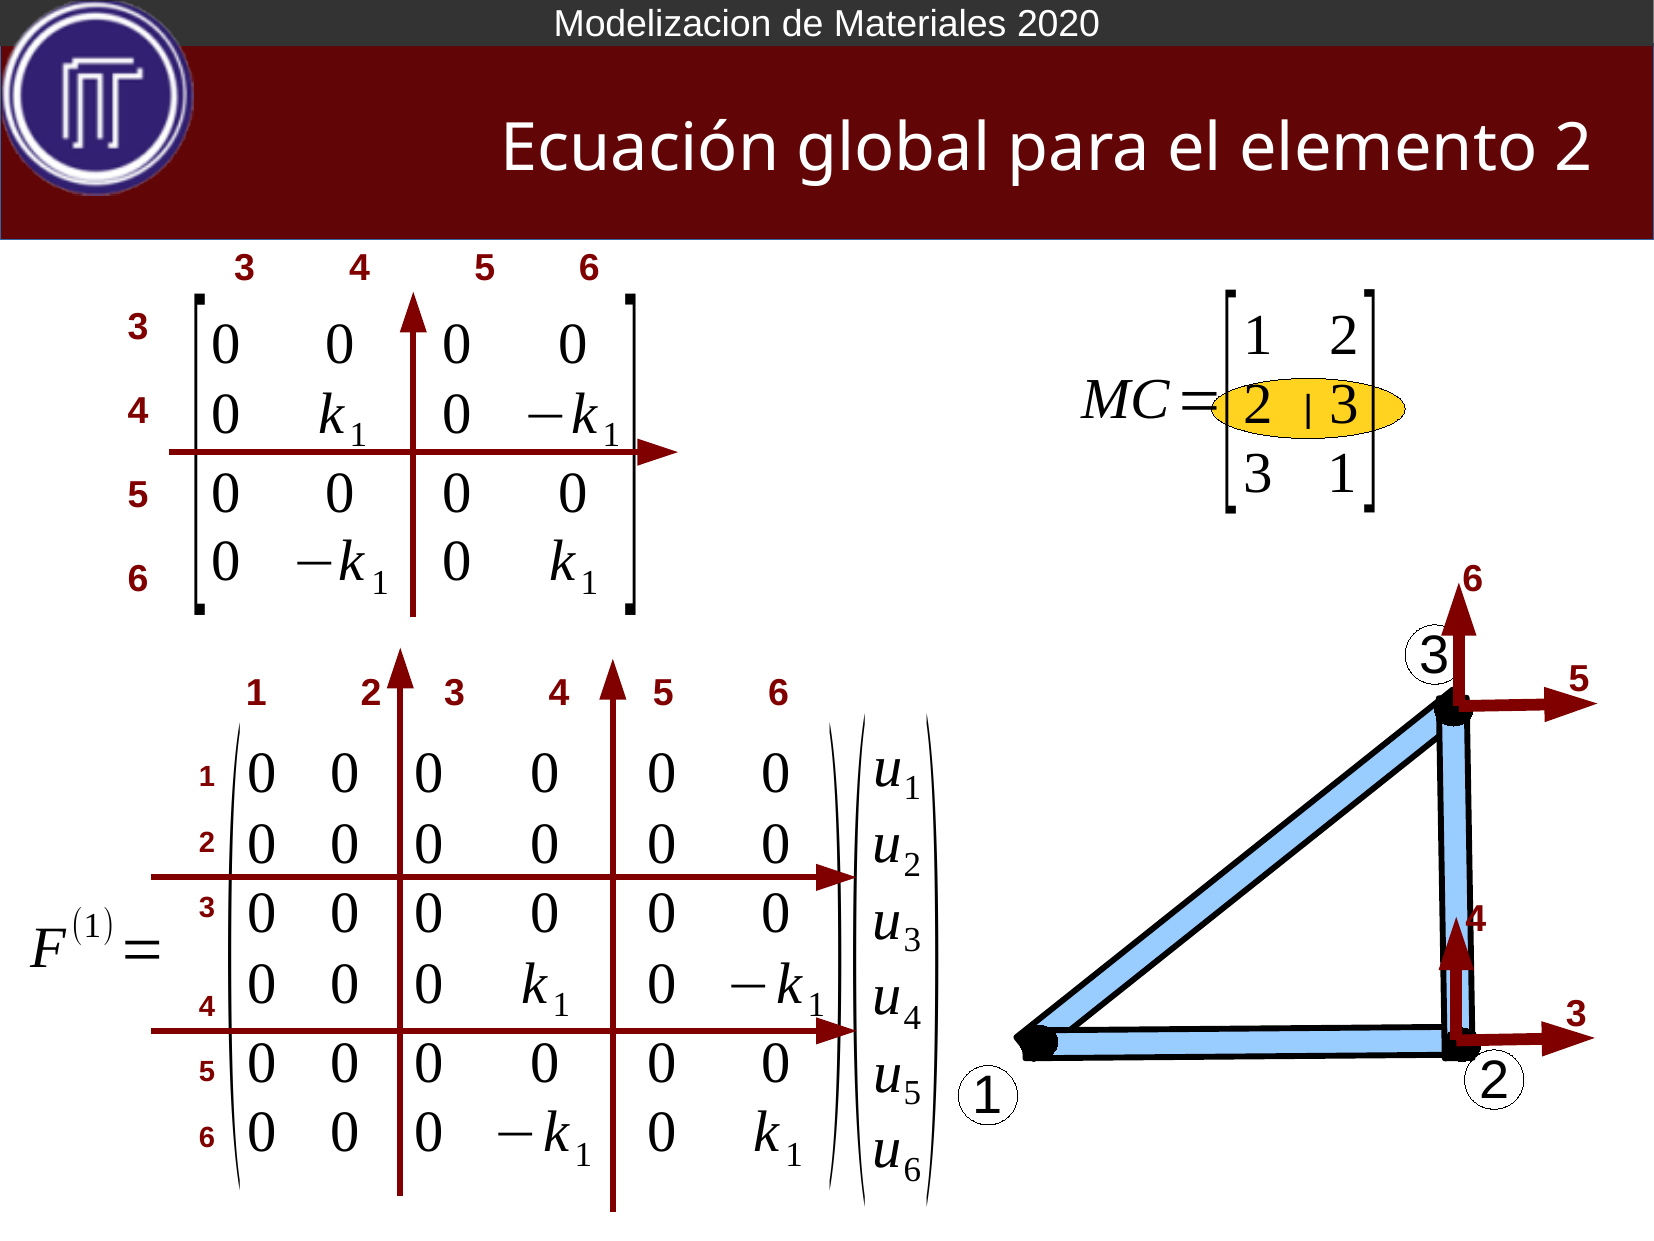

# Ecuación global para el elemento 2
3 4 5 6
3
4
5
6
|
6
3
5
1 2 3 4 5 6
1
2
3
4
5
6
4
3
2
1